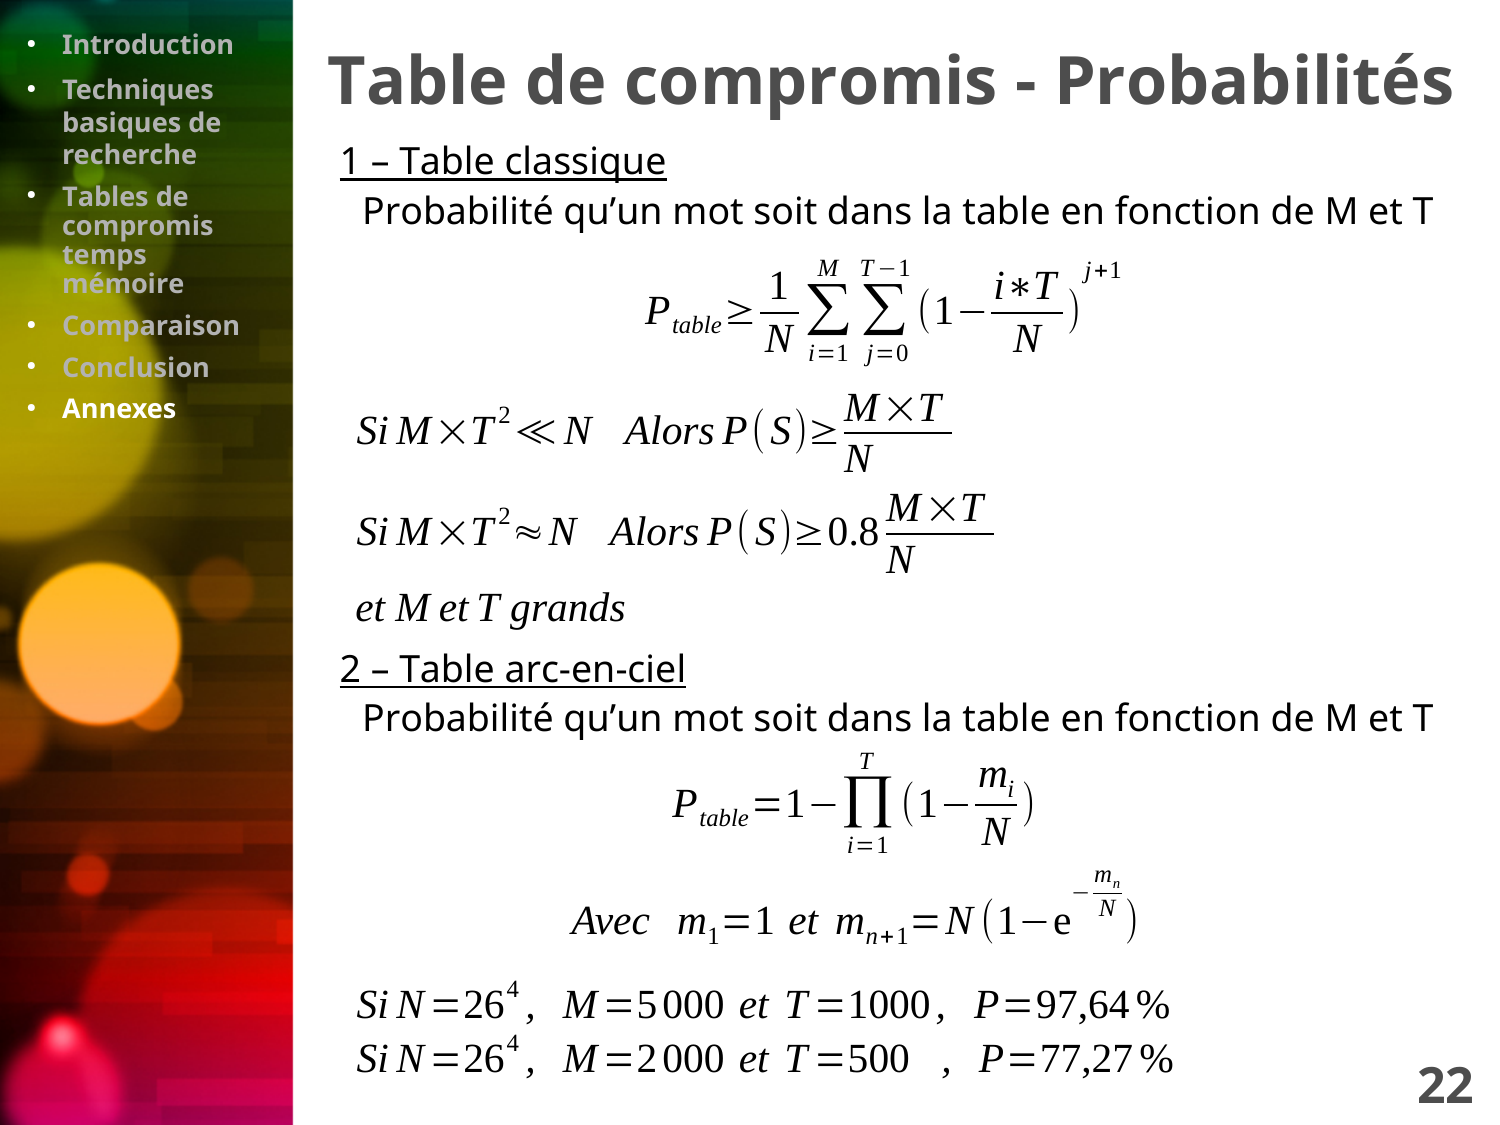

# Table de compromis - Probabilités
Introduction
Techniques basiques de recherche
Tables de compromis temps mémoire
Comparaison
Conclusion
Annexes
1 – Table classique
Probabilité qu’un mot soit dans la table en fonction de M et T
2 – Table arc-en-ciel
Probabilité qu’un mot soit dans la table en fonction de M et T